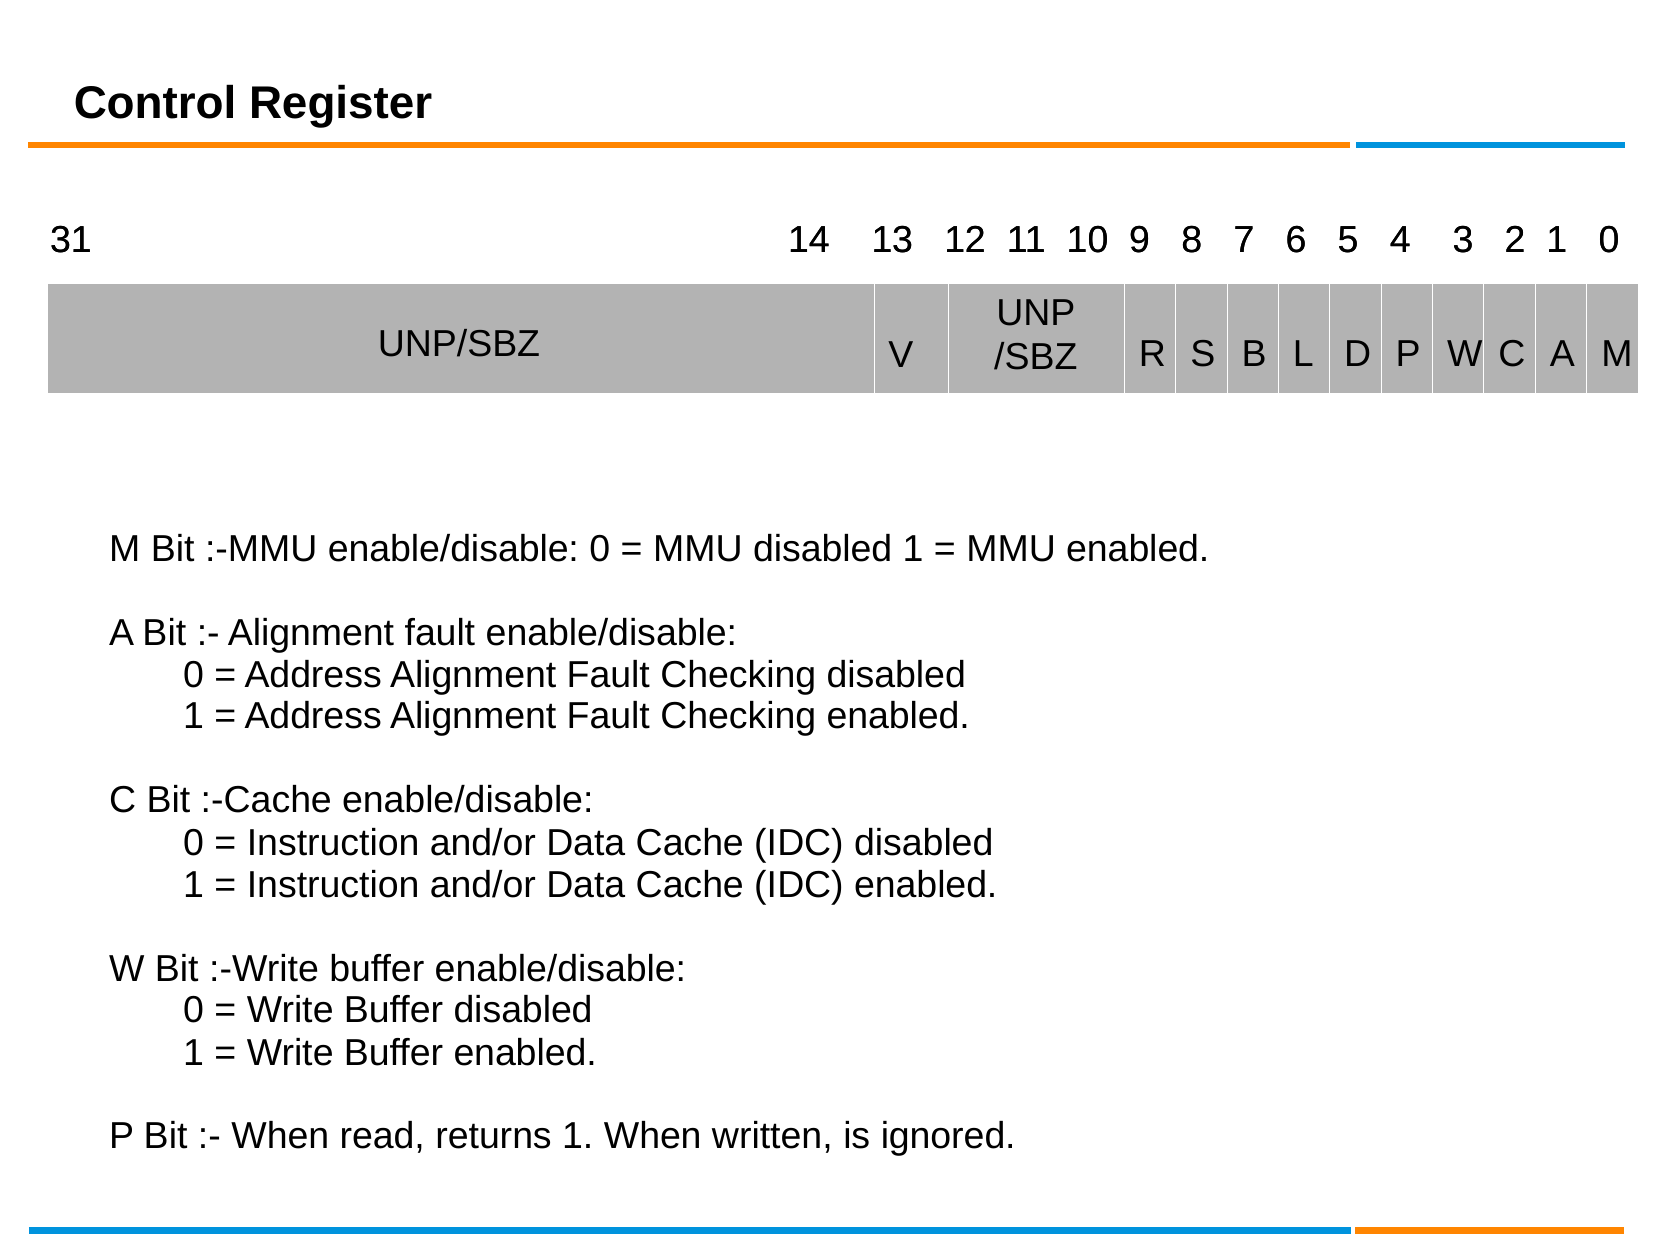

Control Register
31
14 13 12 11 10 9 8 7 6 5 4 3 2 1 0
31
14 13 12 11 10 9 8 7 6 5 4 3 2 1 0
R
S
B
L
D
P
W
C
A
M
UNP/SBZ
V
UNP
RSBL
DPWCAM
V
UNP
UNP/SBZ
/SBZ
/SBZ
M Bit :-MMU enable/disable: 0 = MMU disabled 1 = MMU enabled.
A Bit :- Alignment fault enable/disable:
	0 = Address Alignment Fault Checking disabled
	1 = Address Alignment Fault Checking enabled.
C Bit :-Cache enable/disable:
	0 = Instruction and/or Data Cache (IDC) disabled
	1 = Instruction and/or Data Cache (IDC) enabled.
W Bit :-Write buffer enable/disable:
	0 = Write Buffer disabled
	1 = Write Buffer enabled.
P Bit :- When read, returns 1. When written, is ignored.
28